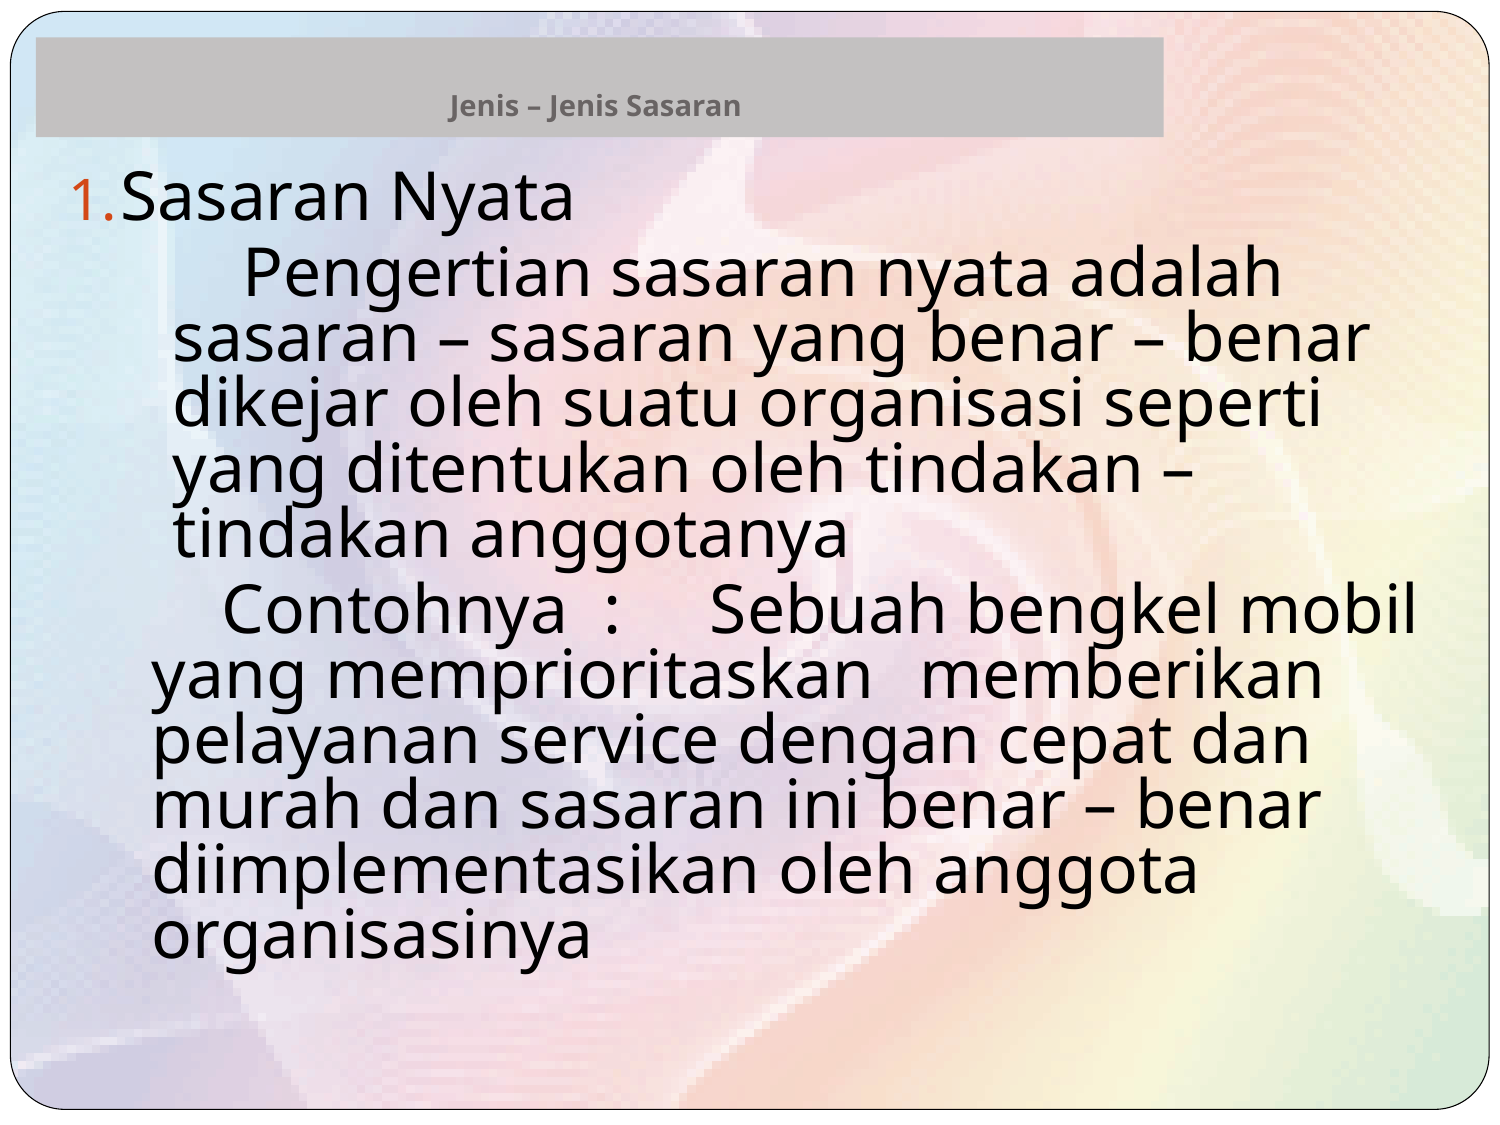

# Jenis – Jenis Sasaran
Sasaran Nyata
	Pengertian sasaran nyata adalah sasaran – sasaran yang benar – benar dikejar oleh suatu organisasi seperti yang ditentukan oleh tindakan – tindakan anggotanya
	Contohnya : 	Sebuah bengkel mobil yang memprioritaskan 	memberikan pelayanan service dengan cepat dan murah dan sasaran ini benar – benar diimplementasikan oleh anggota organisasinya